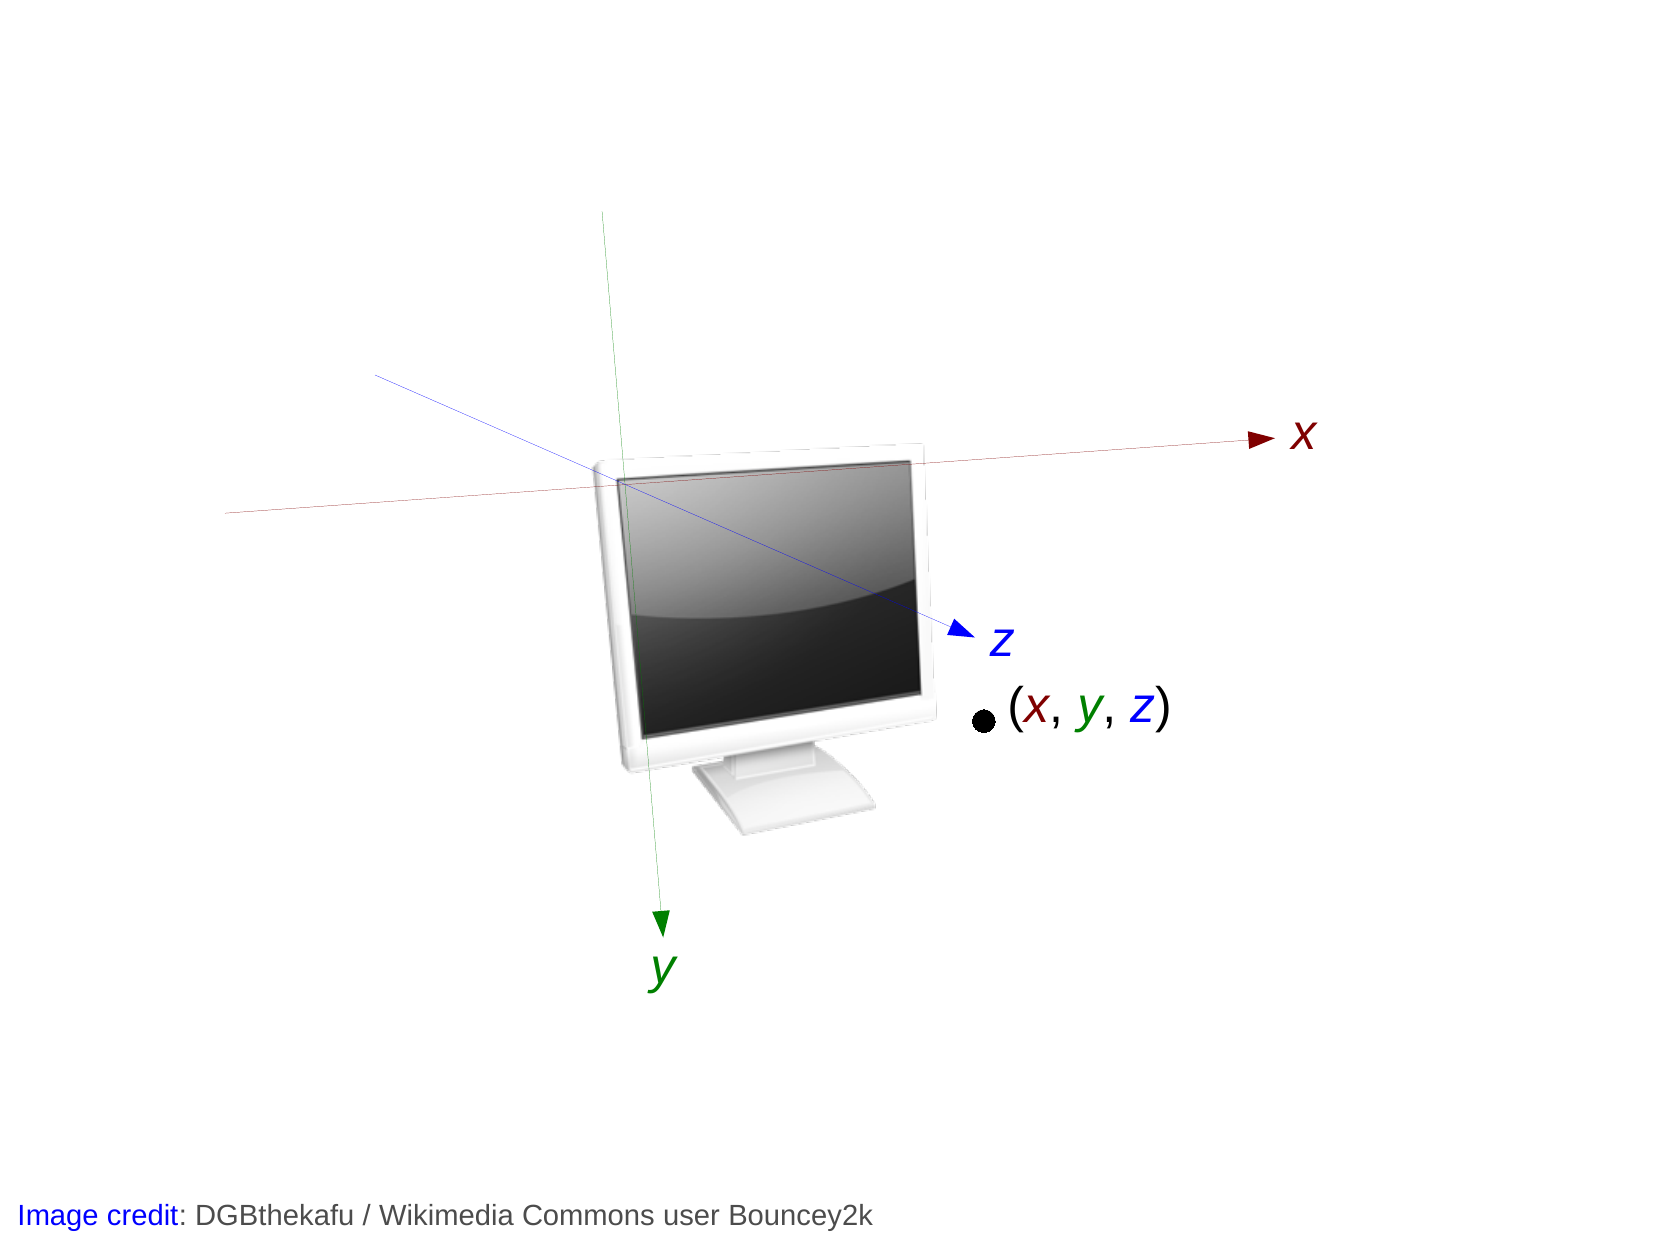

x
z
(x, y, z)
y
Image credit: DGBthekafu / Wikimedia Commons user Bouncey2k